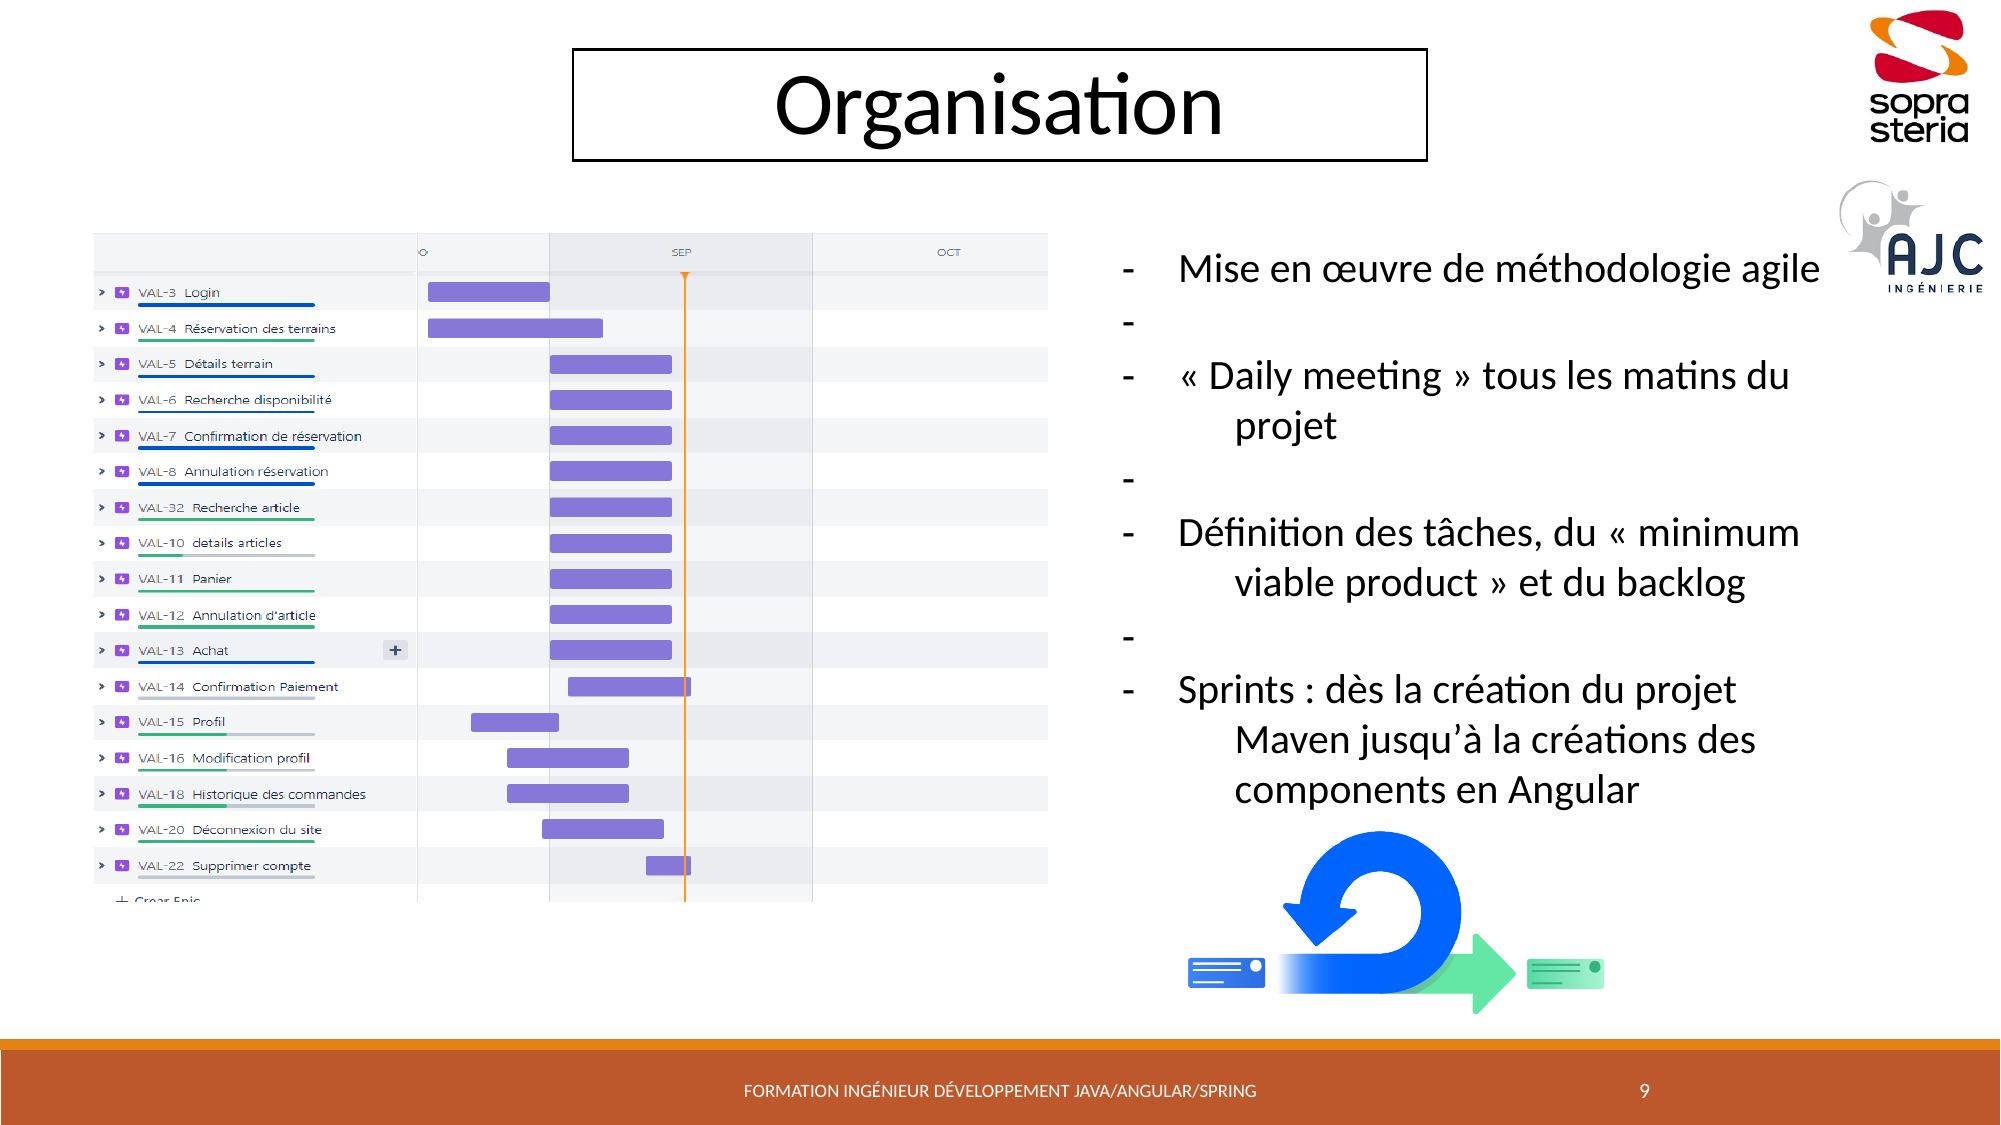

# Organisation
Mise en œuvre de méthodologie agile
« Daily meeting » tous les matins du projet
Définition des tâches, du « minimum viable product » et du backlog
Sprints : dès la création du projet Maven jusqu’à la créations des components en Angular
Formation Ingénieur Développement JAVA/ANGULAR/SPRING